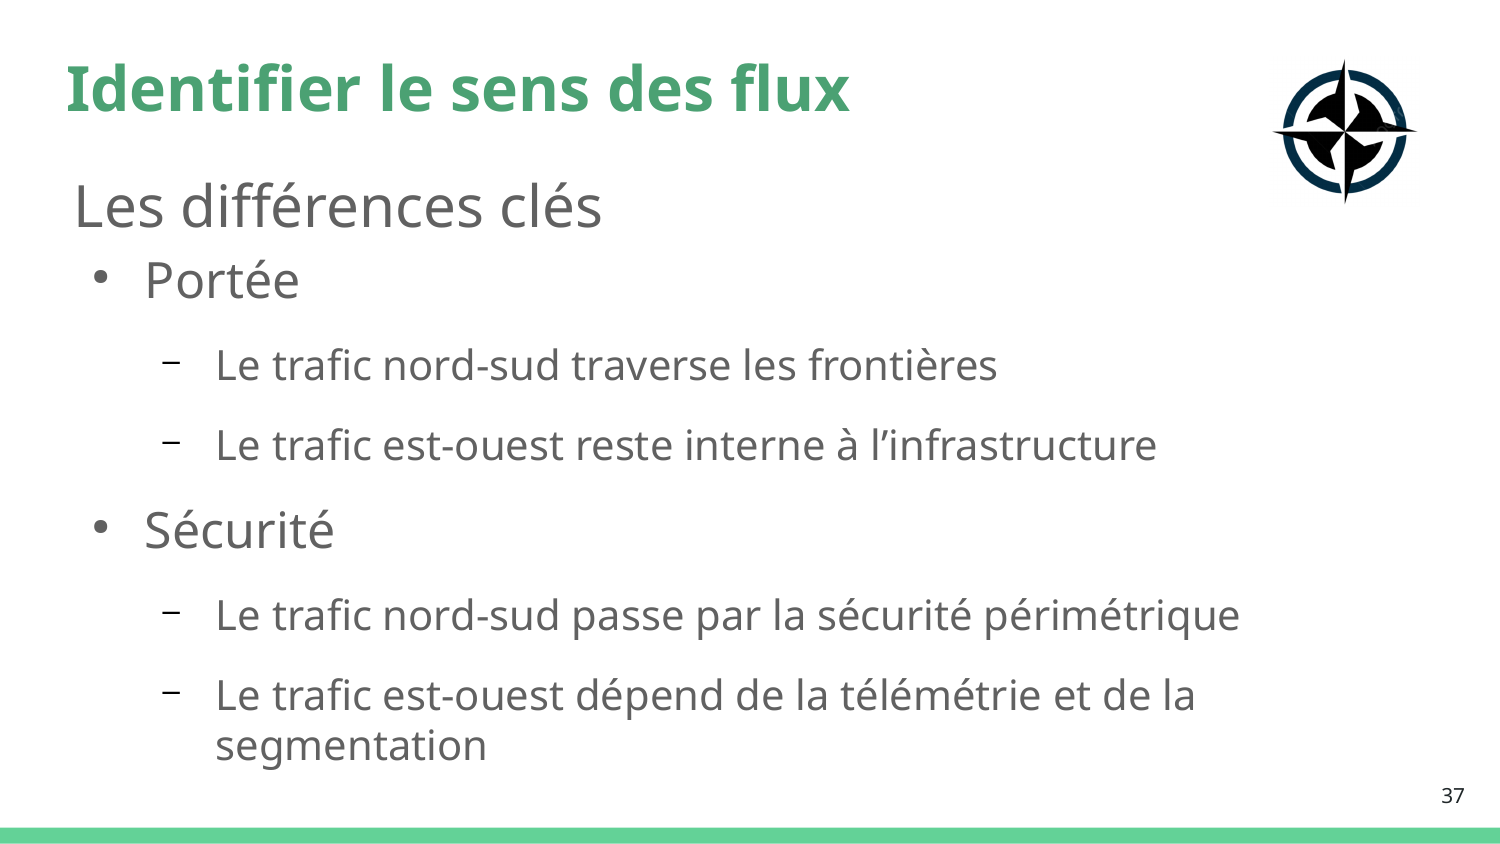

Identifier le sens des flux
# Les différences clés
Portée
Le trafic nord-sud traverse les frontières
Le trafic est-ouest reste interne à l’infrastructure
Sécurité
Le trafic nord-sud passe par la sécurité périmétrique
Le trafic est-ouest dépend de la télémétrie et de la segmentation